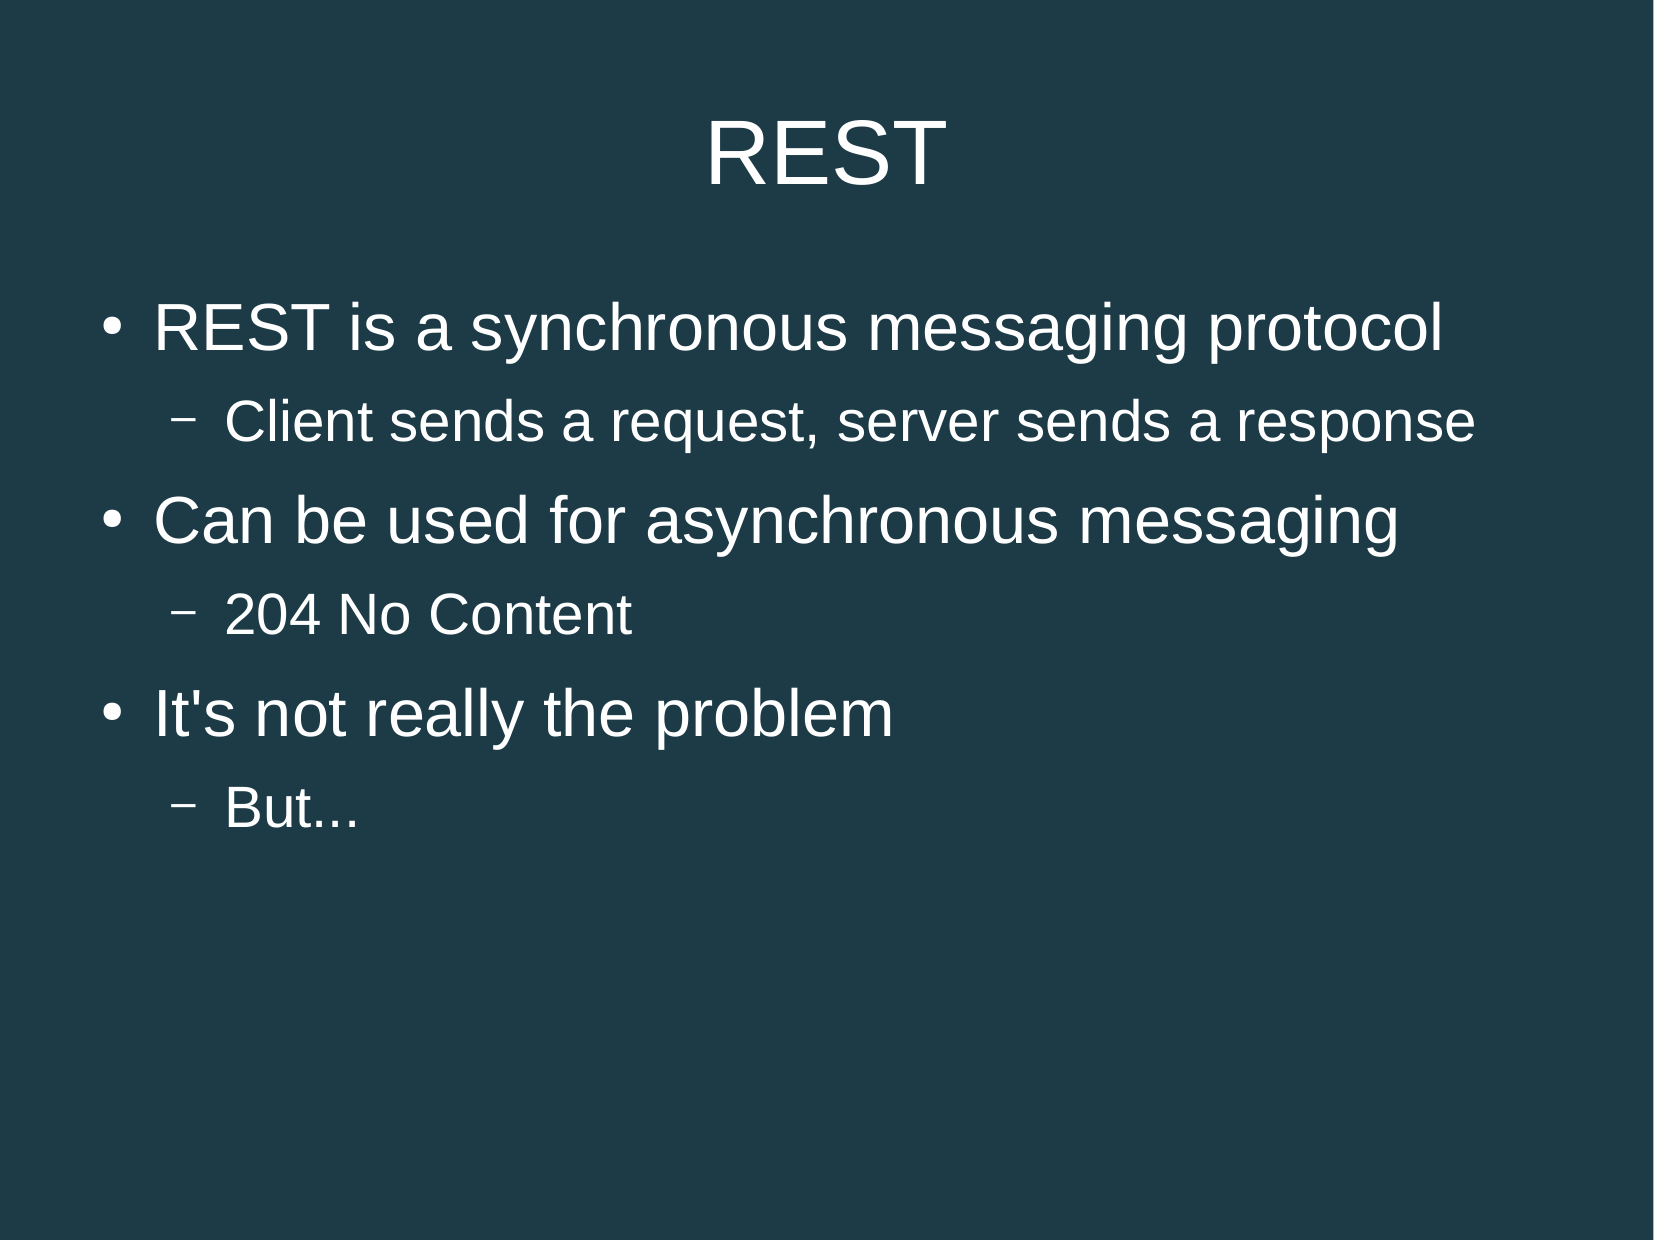

# REST
REST is a synchronous messaging protocol
Client sends a request, server sends a response
Can be used for asynchronous messaging
204 No Content
It's not really the problem
But...